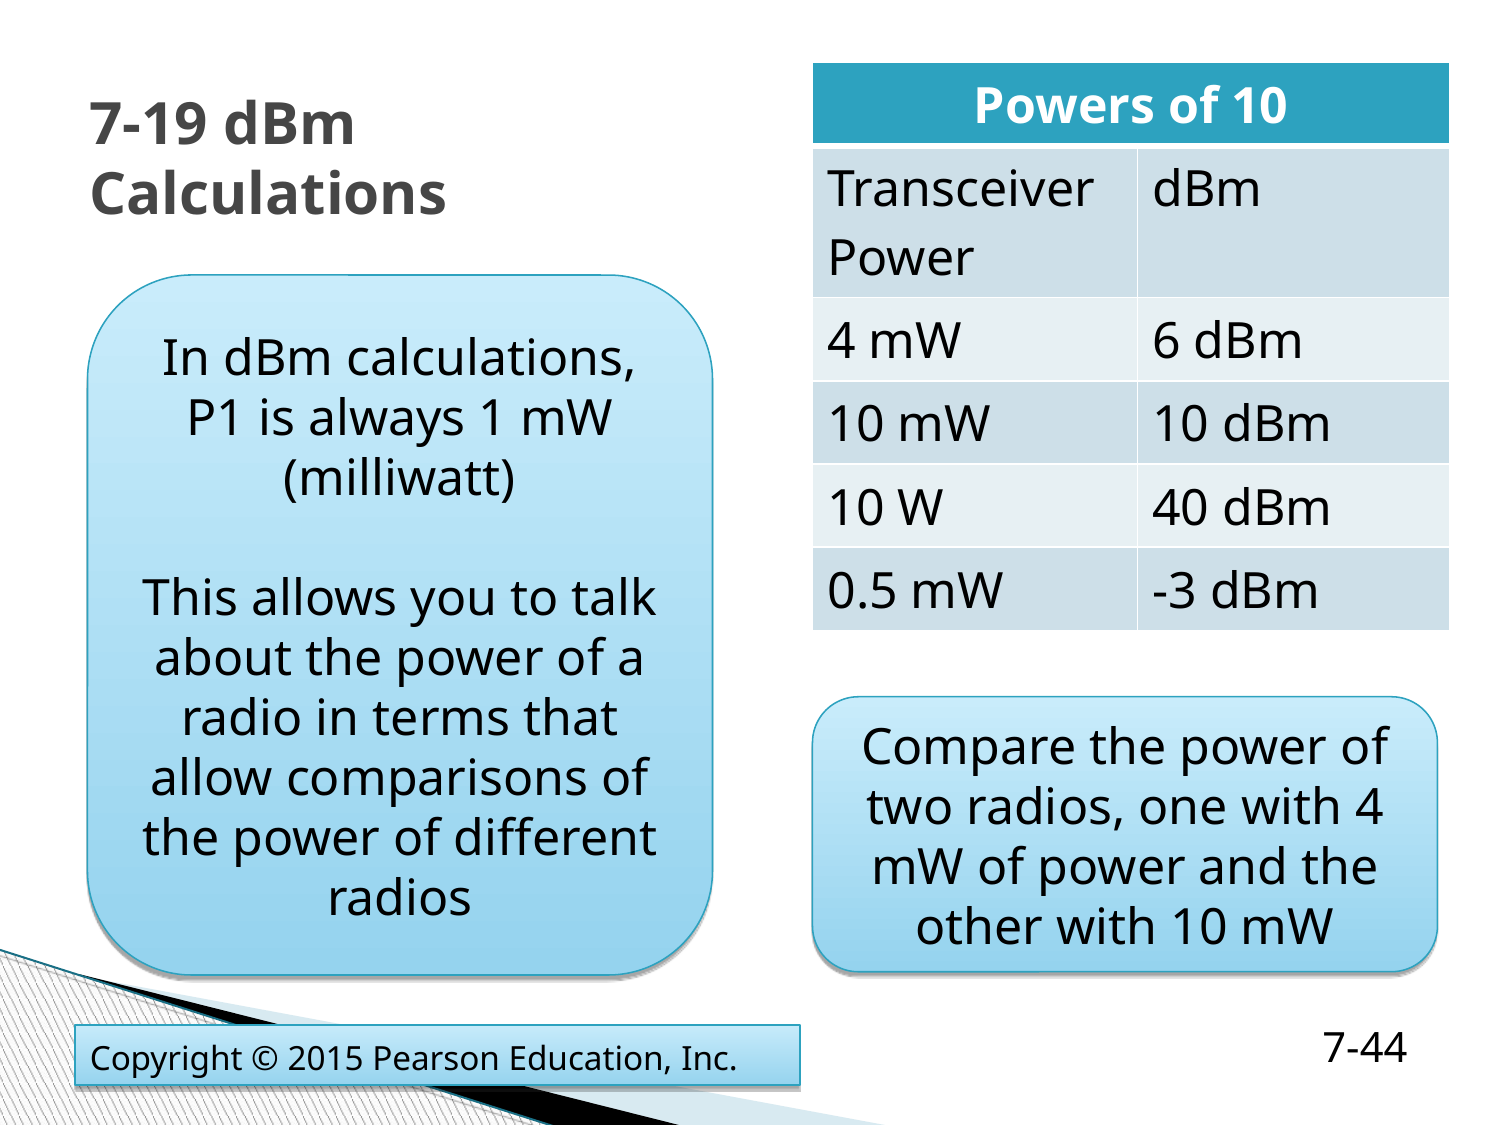

# 7-19 dBm Calculations
| Powers of 10 | |
| --- | --- |
| Transceiver Power | dBm |
| 4 mW | 6 dBm |
| 10 mW | 10 dBm |
| 10 W | 40 dBm |
| 0.5 mW | -3 dBm |
In dBm calculations, P1 is always 1 mW (milliwatt)
This allows you to talk about the power of a radio in terms that allow comparisons of the power of different radios
Compare the power of two radios, one with 4 mW of power and the other with 10 mW
Copyright © 2015 Pearson Education, Inc.